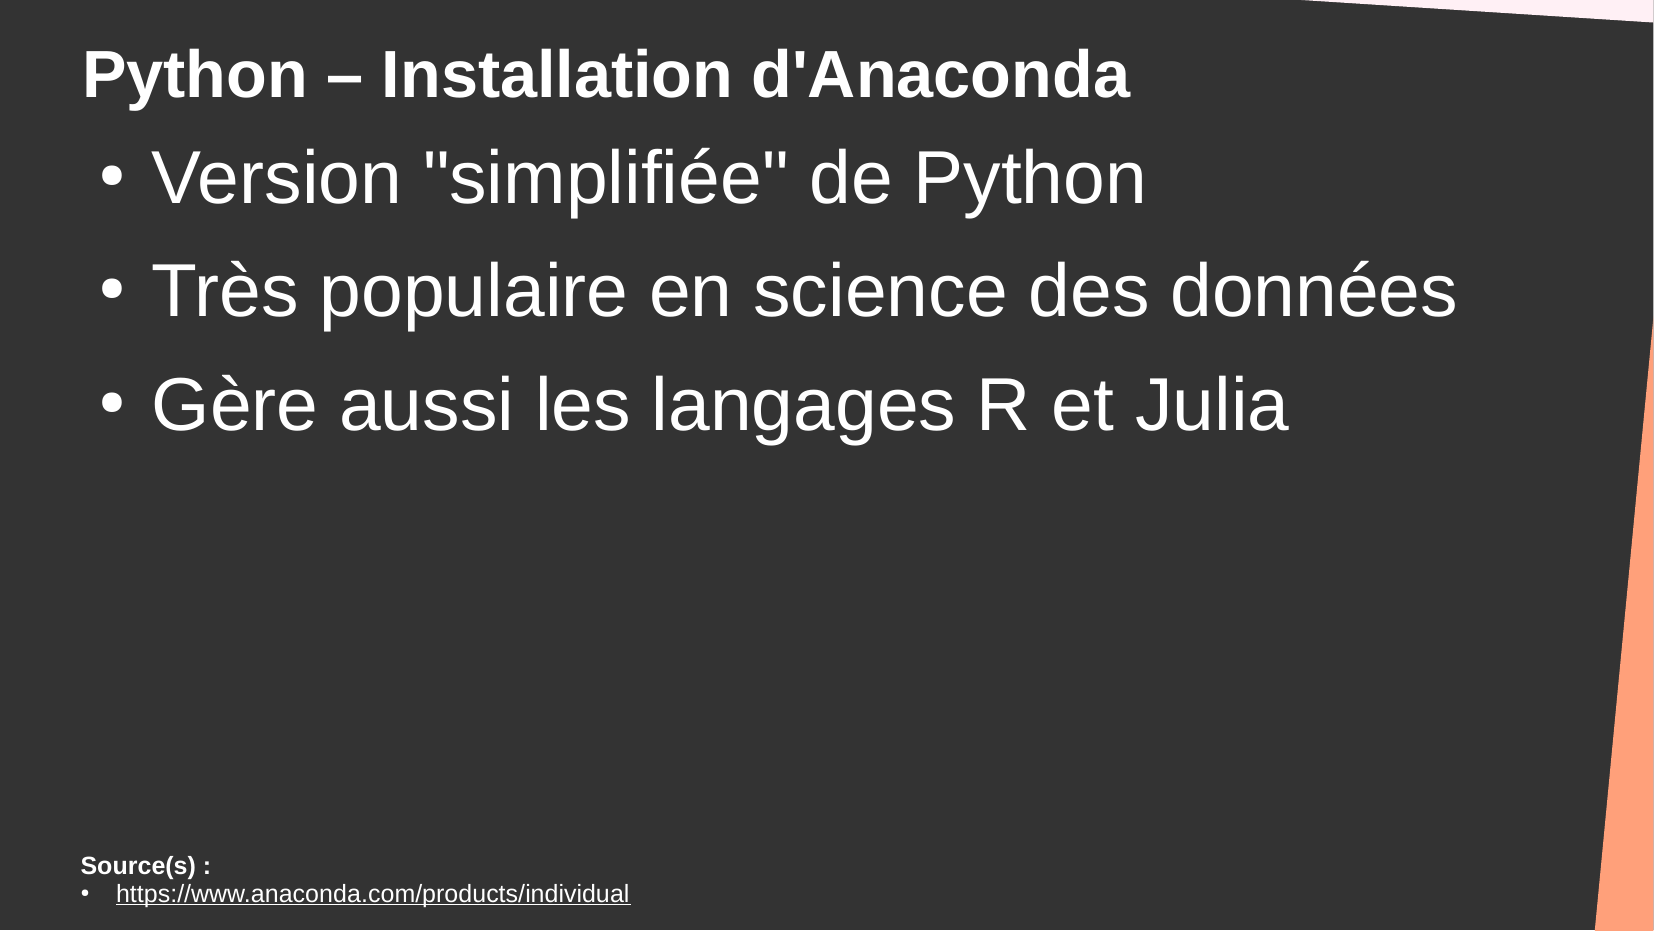

# Python – Installation d'Anaconda
Version "simplifiée" de Python
Très populaire en science des données
Gère aussi les langages R et Julia
Source(s) :
https://www.anaconda.com/products/individual